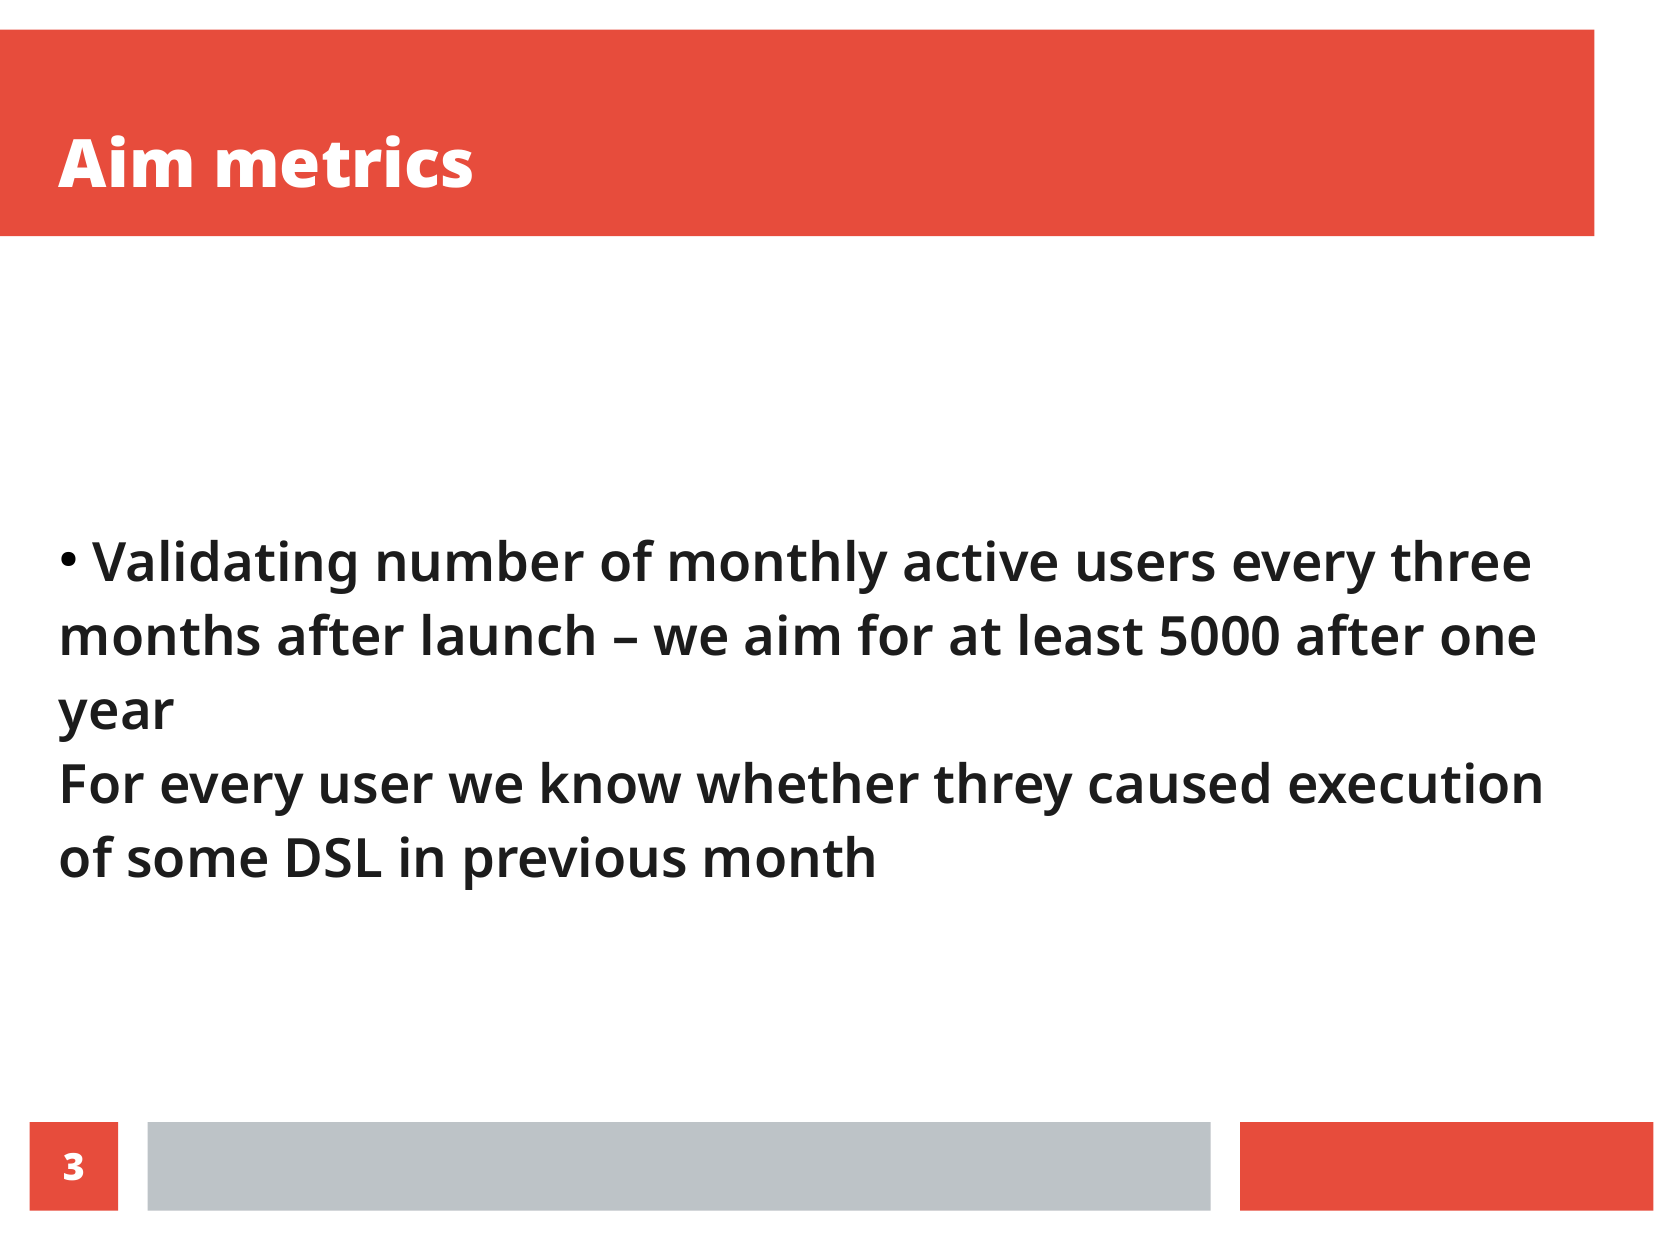

# Aim metrics
 Validating number of monthly active users every three months after launch – we aim for at least 5000 after one year
For every user we know whether threy caused execution of some DSL in previous month
3